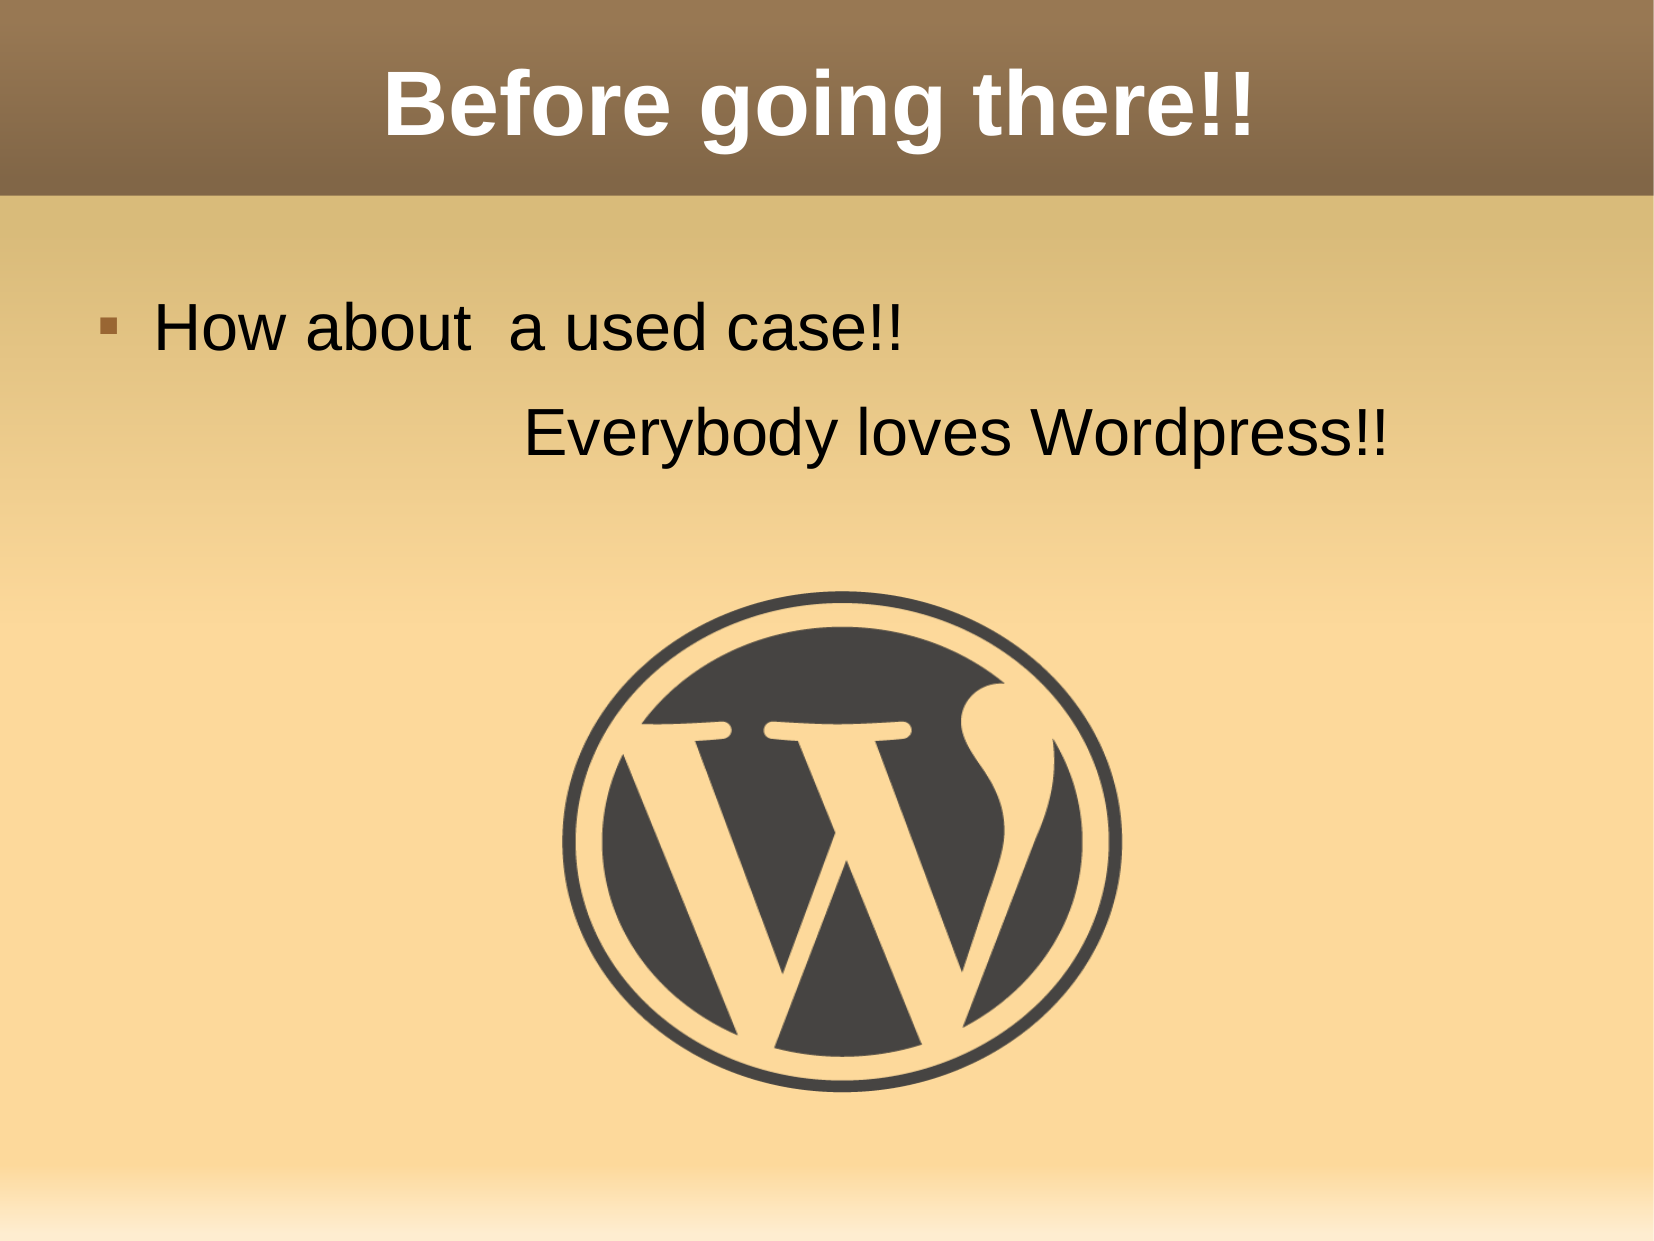

# Before going there!!
How about a used case!!
 Everybody loves Wordpress!!